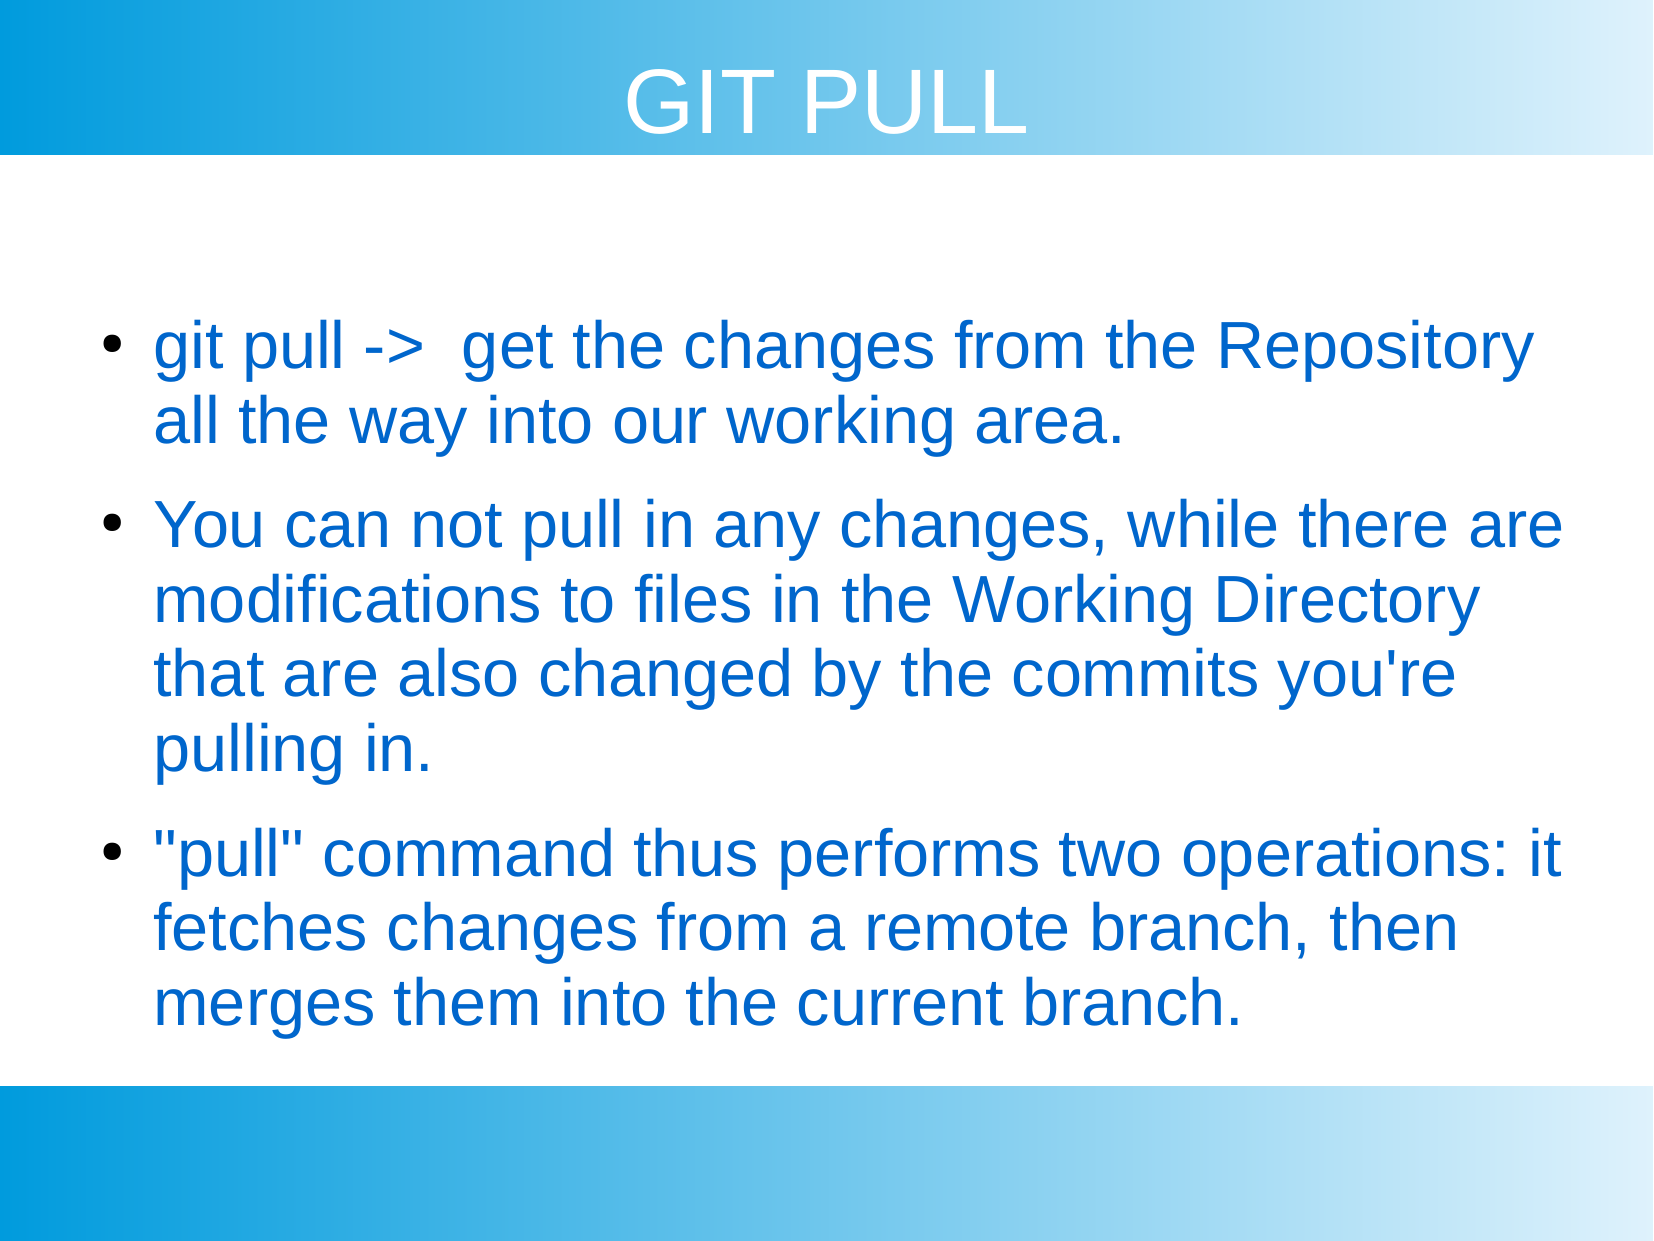

# GIT PULL
git pull -> get the changes from the Repository all the way into our working area.
You can not pull in any changes, while there are modifications to files in the Working Directory that are also changed by the commits you're pulling in.
"pull" command thus performs two operations: it fetches changes from a remote branch, then merges them into the current branch.